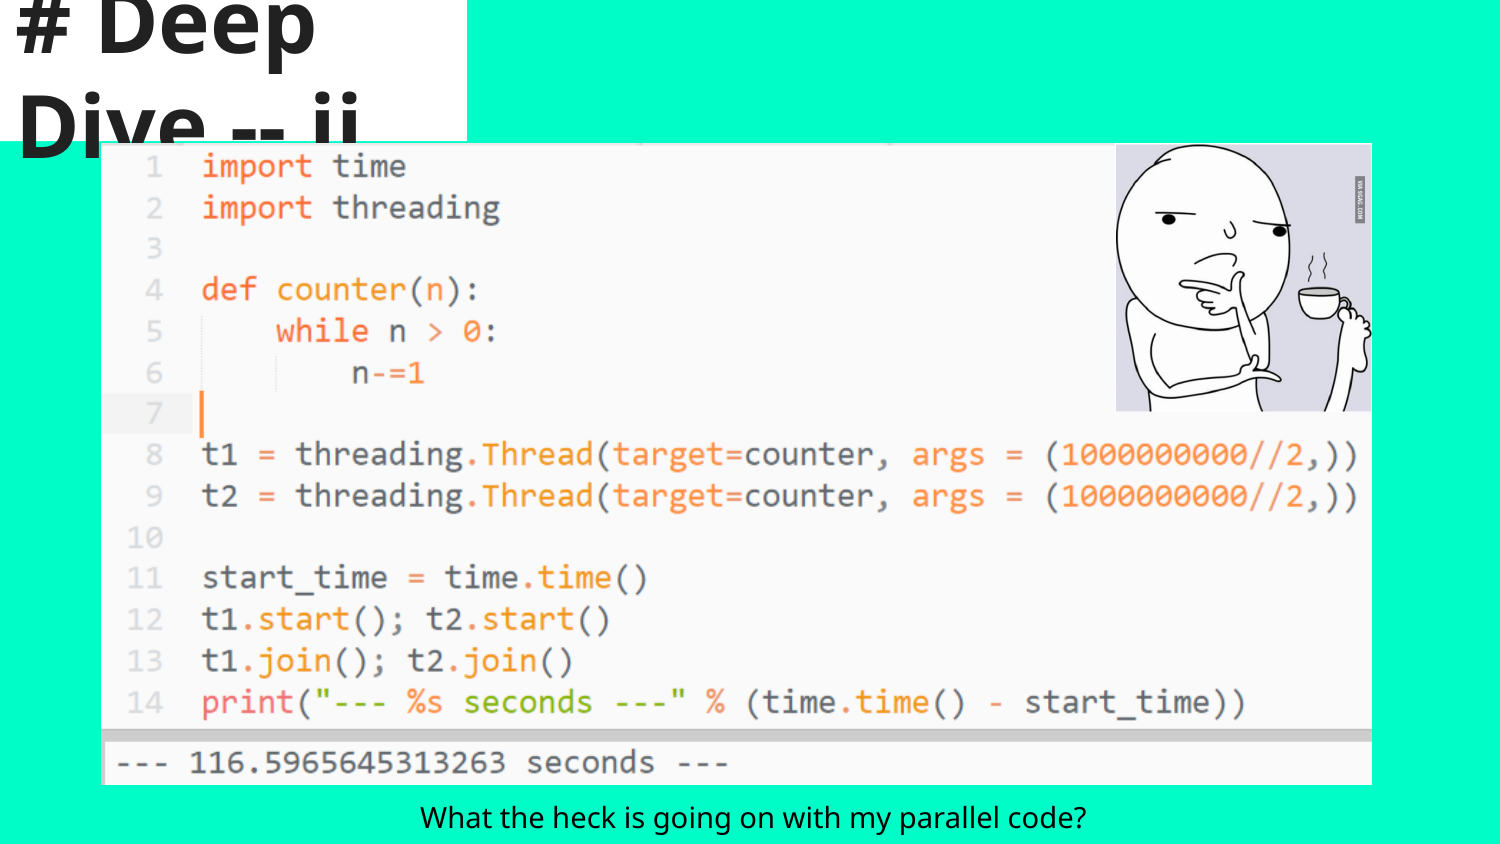

# # Deep Dive -- ii
What the heck is going on with my parallel code?